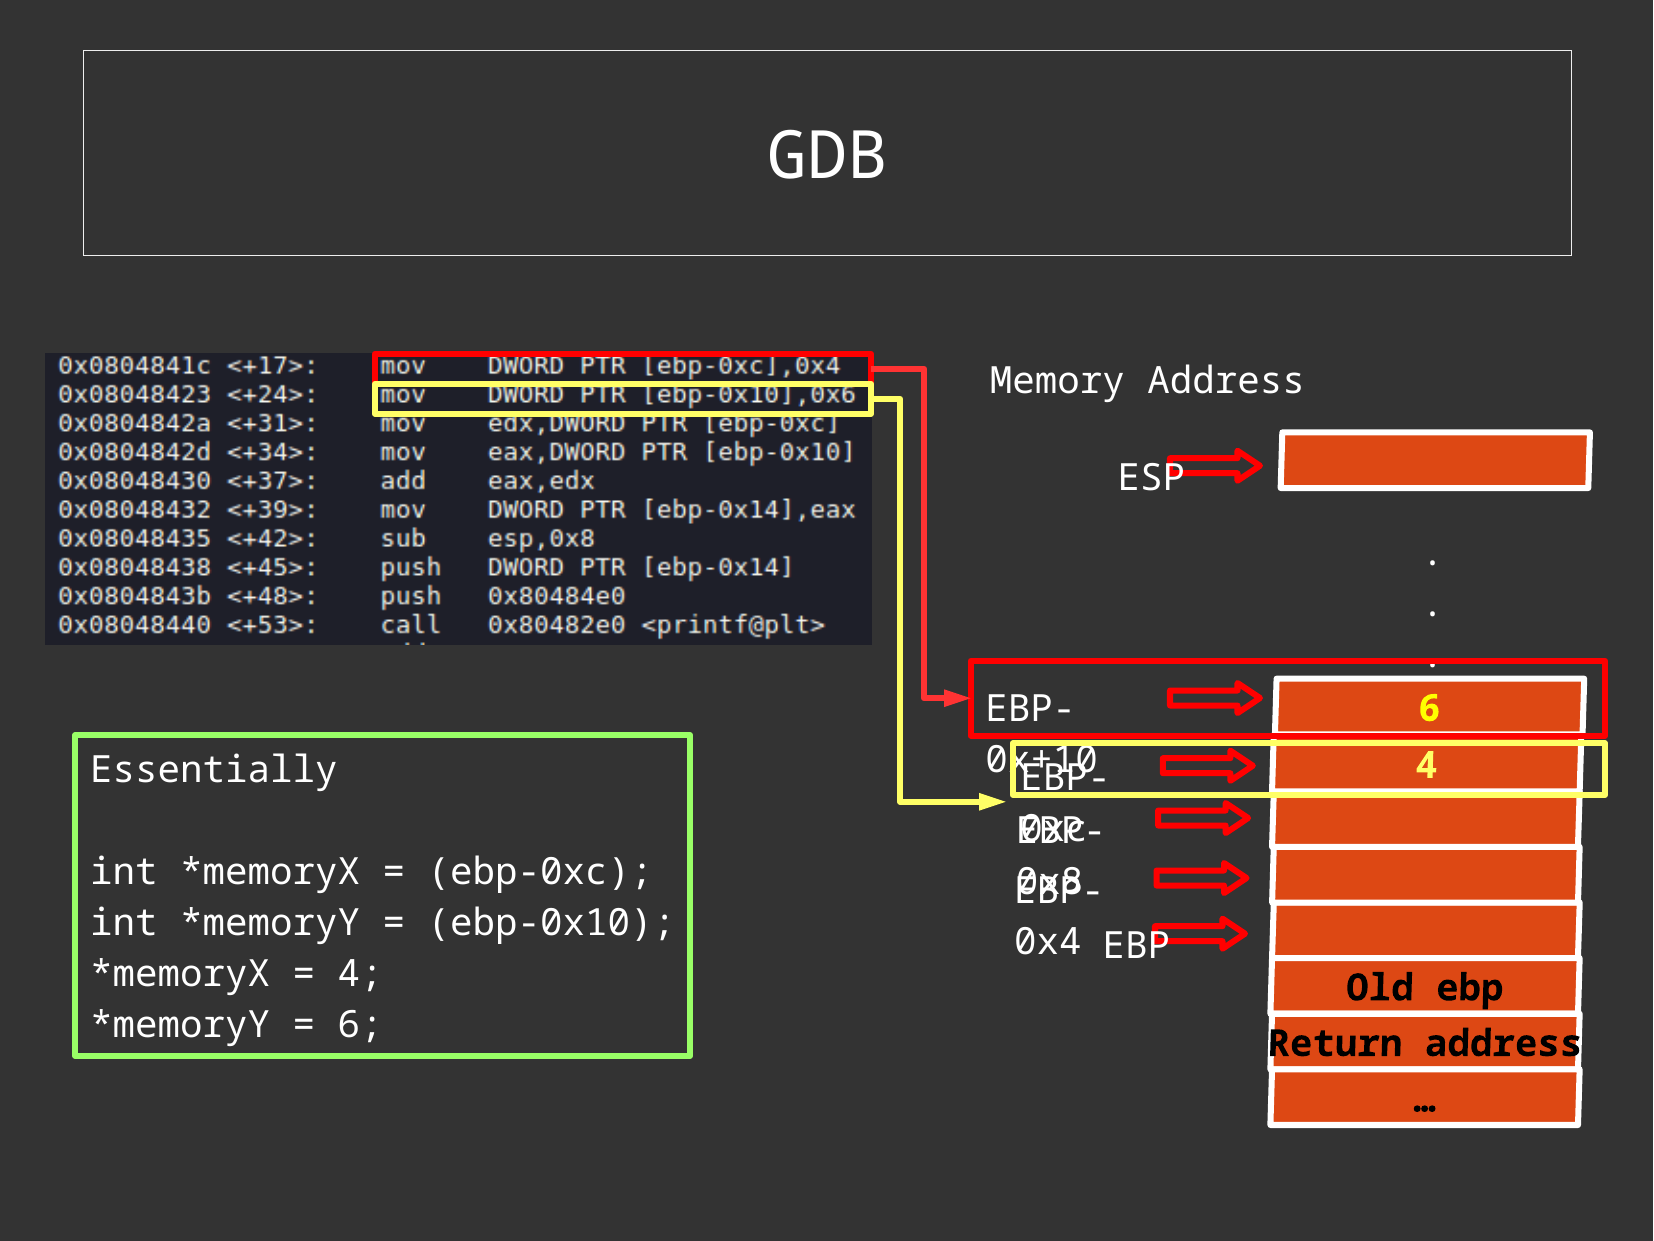

GDB
Memory Address
 ESP
.
.
.
EBP-0x+10
6
Essentially
int *memoryX = (ebp-0xc);
int *memoryY = (ebp-0x10);
*memoryX = 4;
*memoryY = 6;
4
EBP-0xc
EBP-0x8
EBP-0x4
 EBP
Old ebp
Return address
…